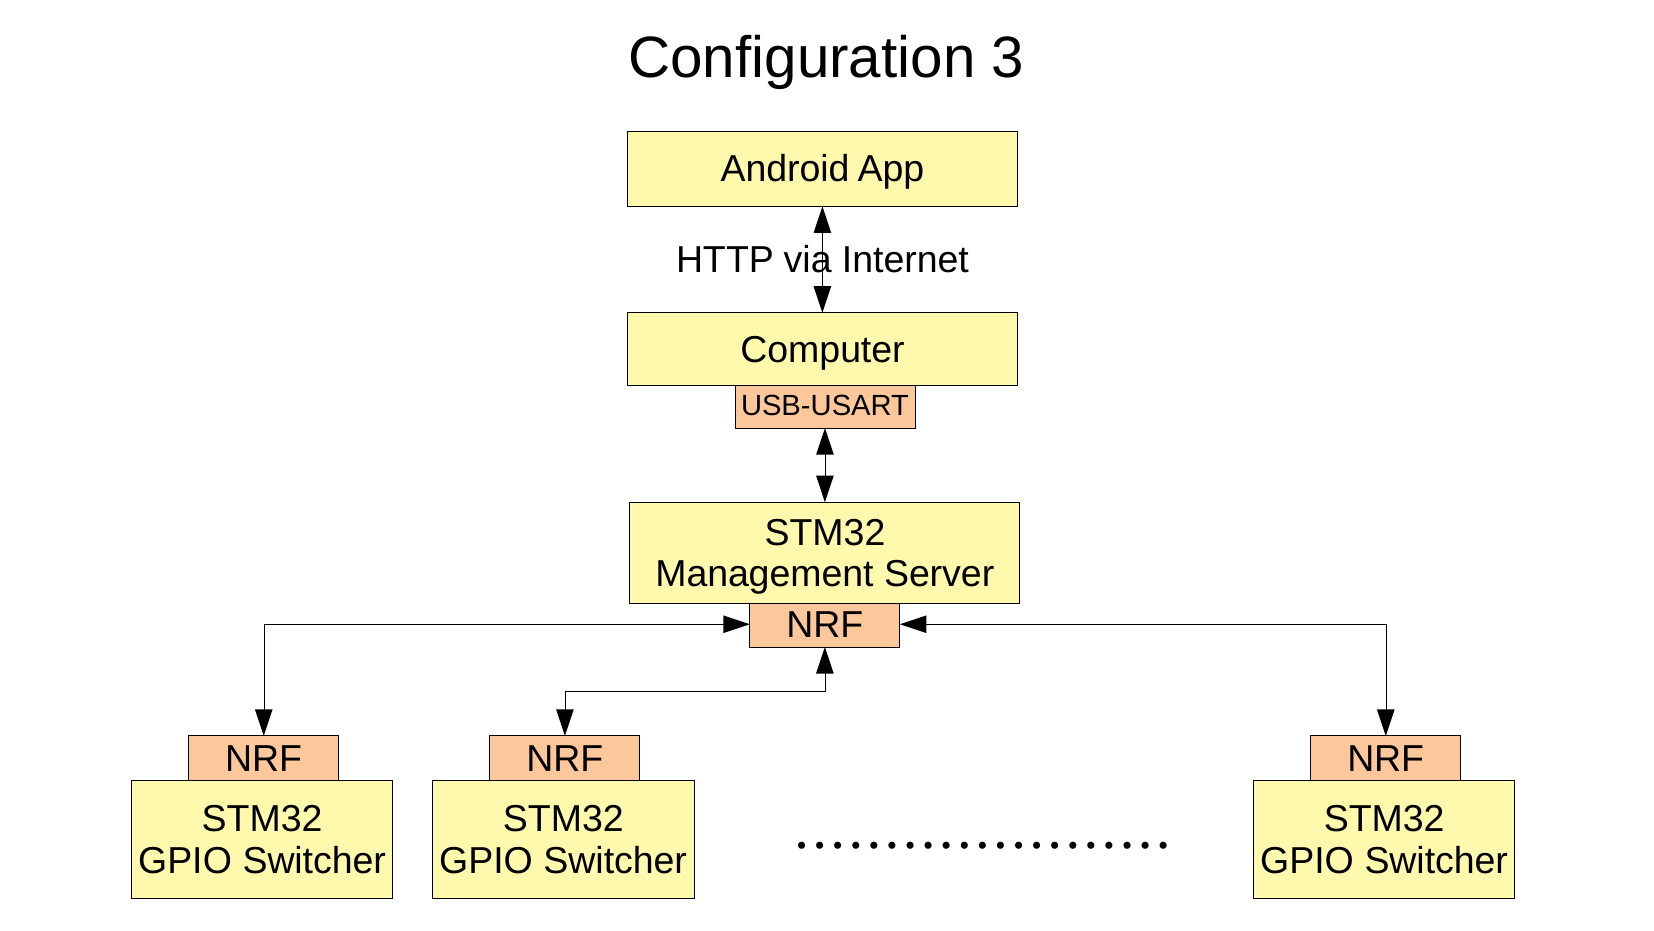

Configuration 3
Android App
Computer
USB-USART
STM32
Management Server
NRF
NRF
NRF
NRF
STM32
GPIO Switcher
STM32
GPIO Switcher
STM32
GPIO Switcher
…………………